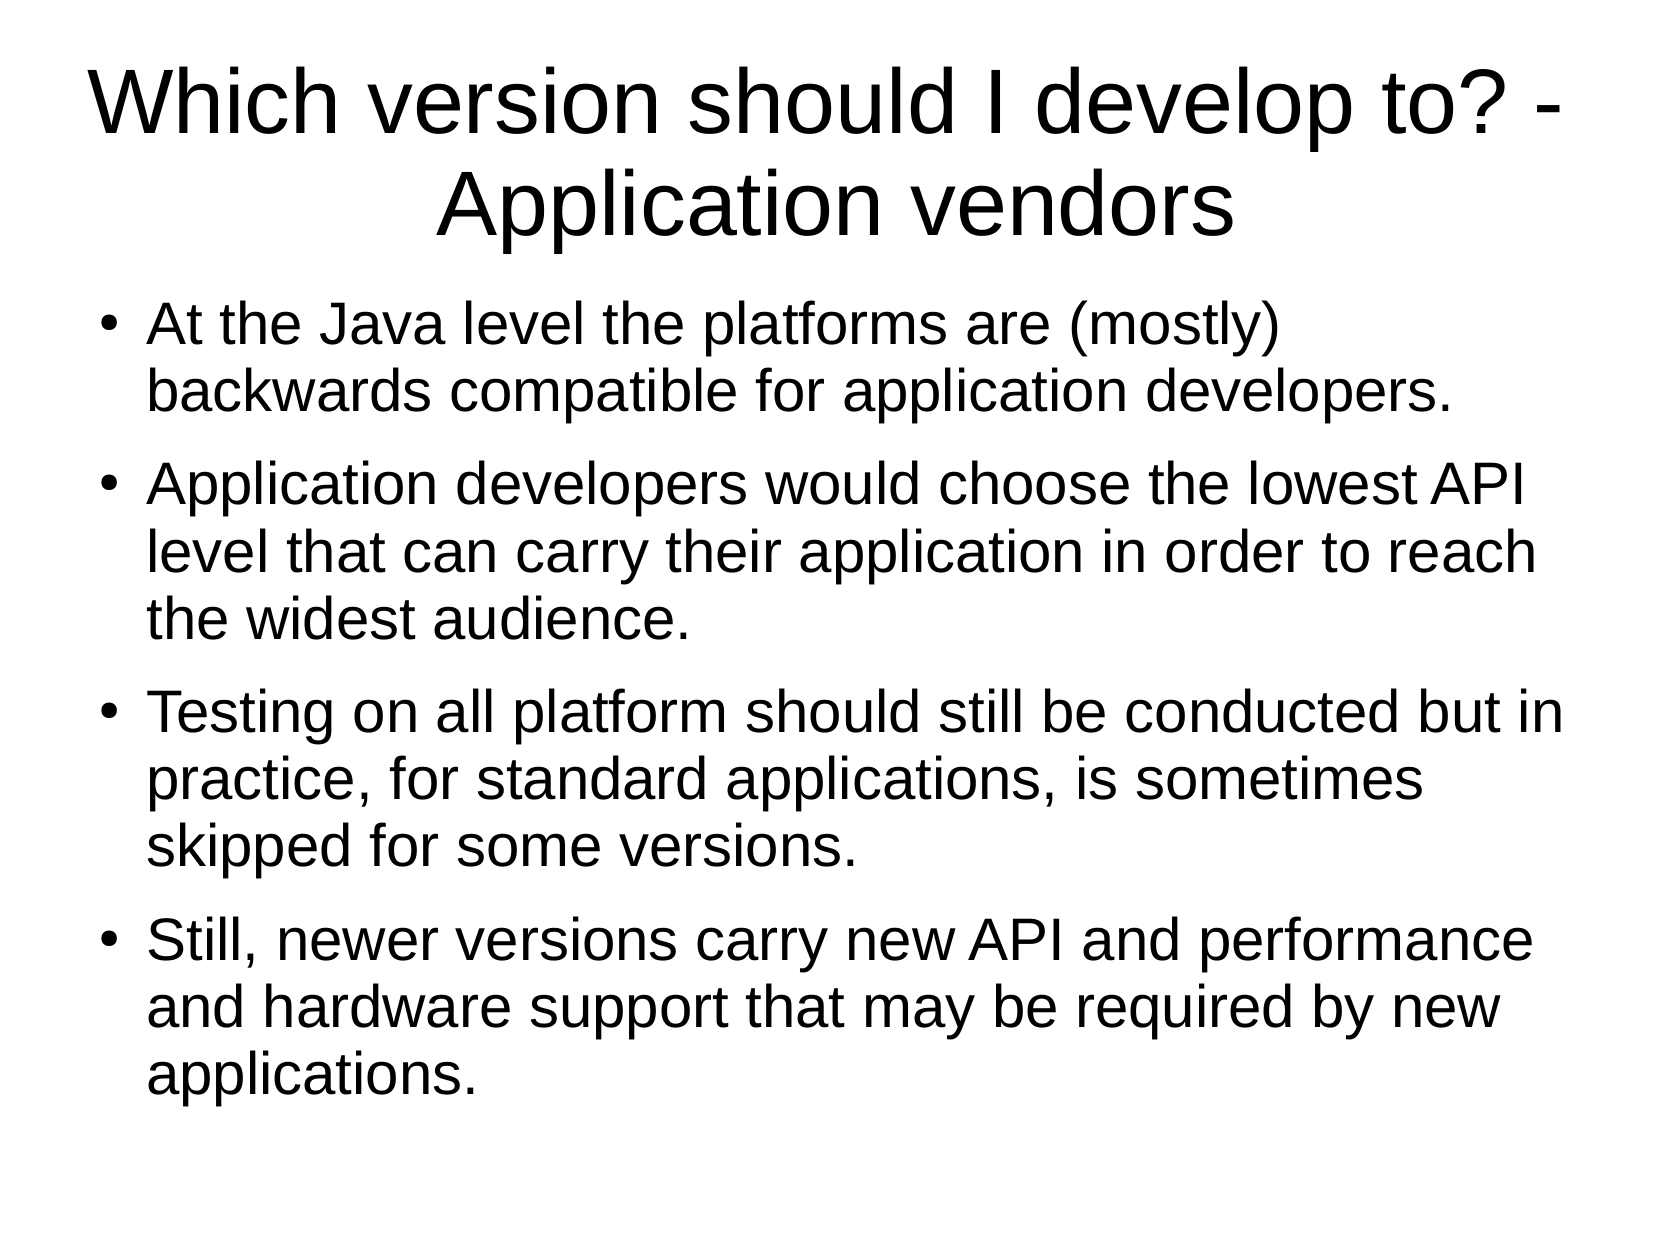

# Which version should I develop to? - Application vendors
At the Java level the platforms are (mostly) backwards compatible for application developers.
Application developers would choose the lowest API level that can carry their application in order to reach the widest audience.
Testing on all platform should still be conducted but in practice, for standard applications, is sometimes skipped for some versions.
Still, newer versions carry new API and performance and hardware support that may be required by new applications.